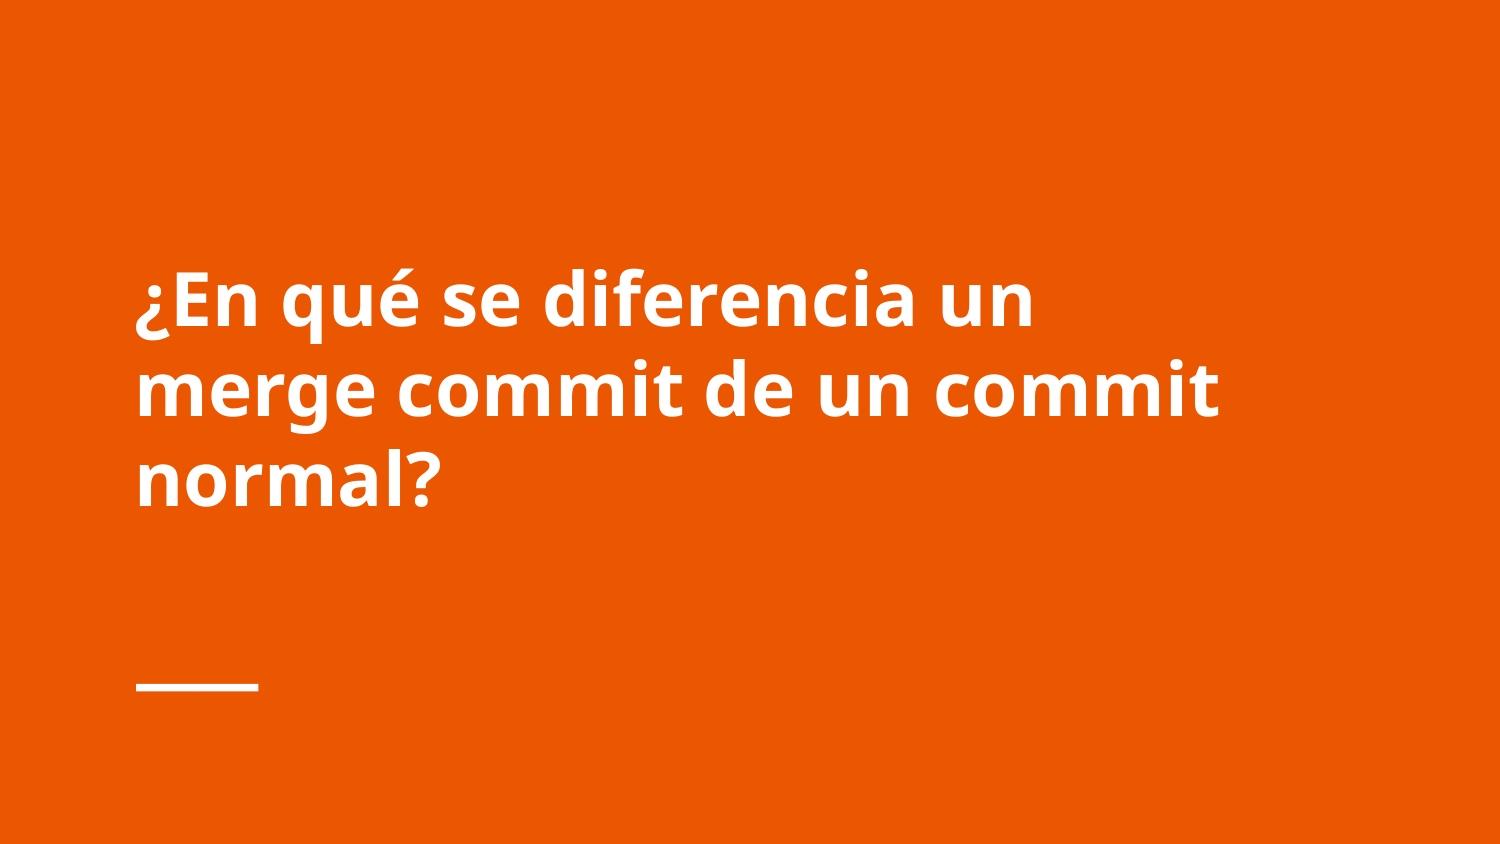

# ¿En qué se diferencia un merge commit de un commit normal?